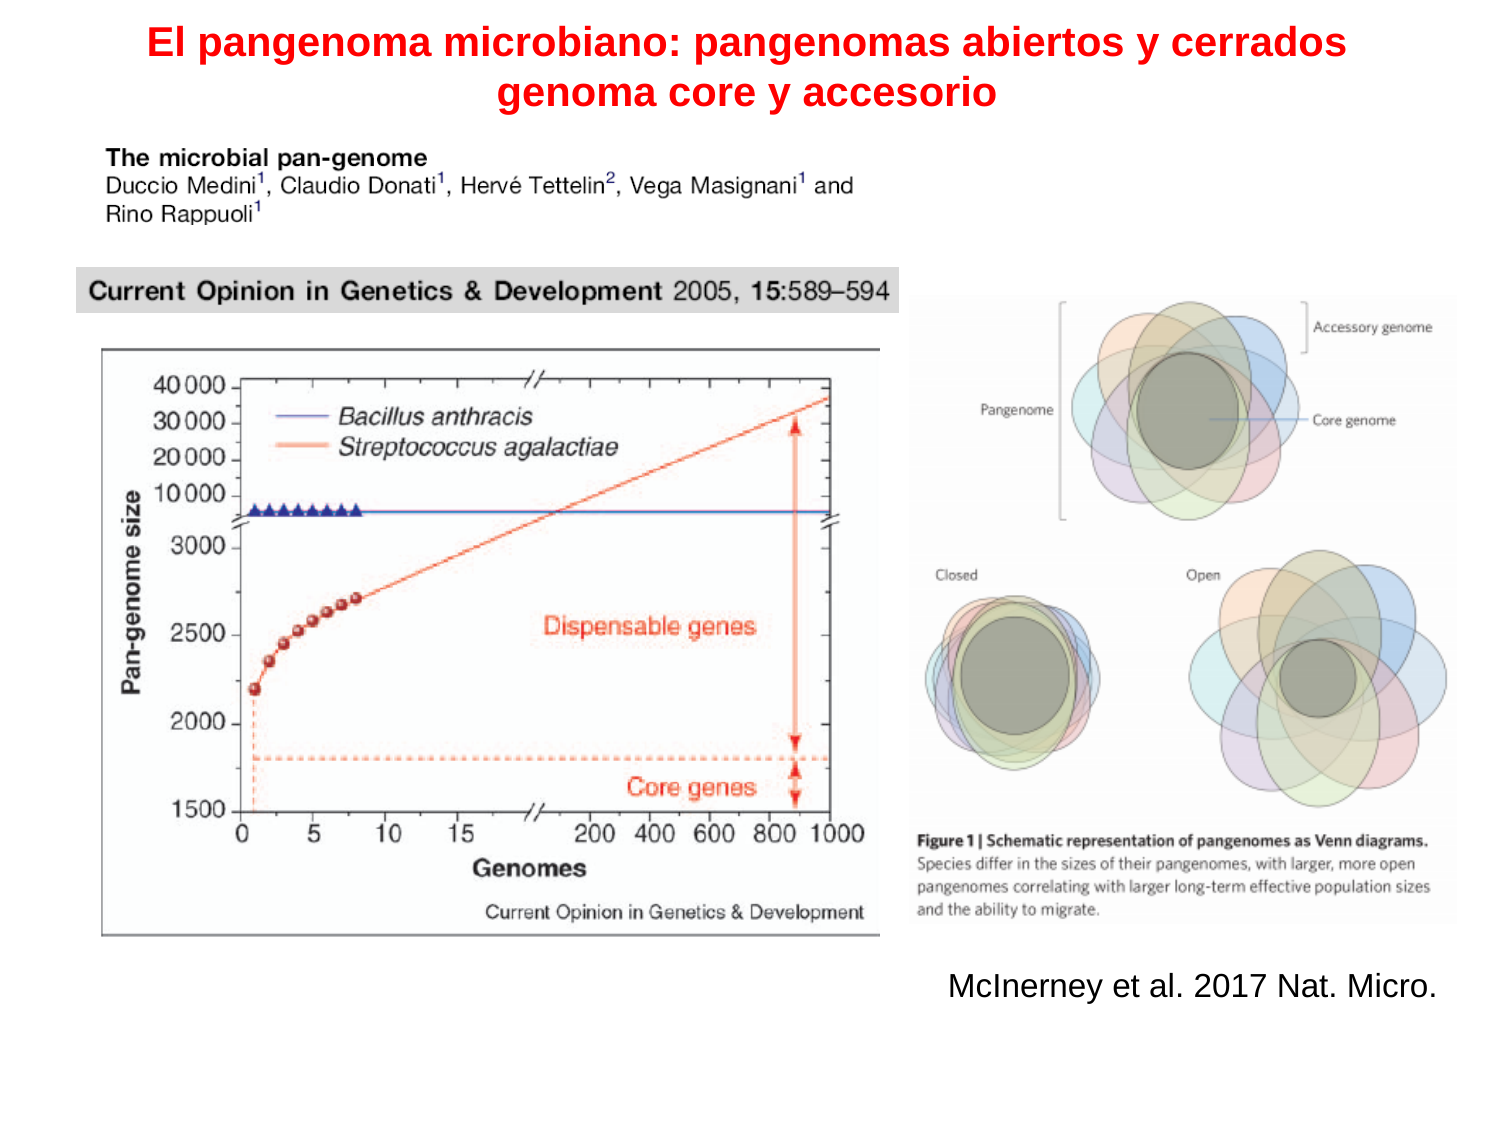

El pangenoma microbiano: pangenomas abiertos y cerrados
genoma core y accesorio
McInerney et al. 2017 Nat. Micro.